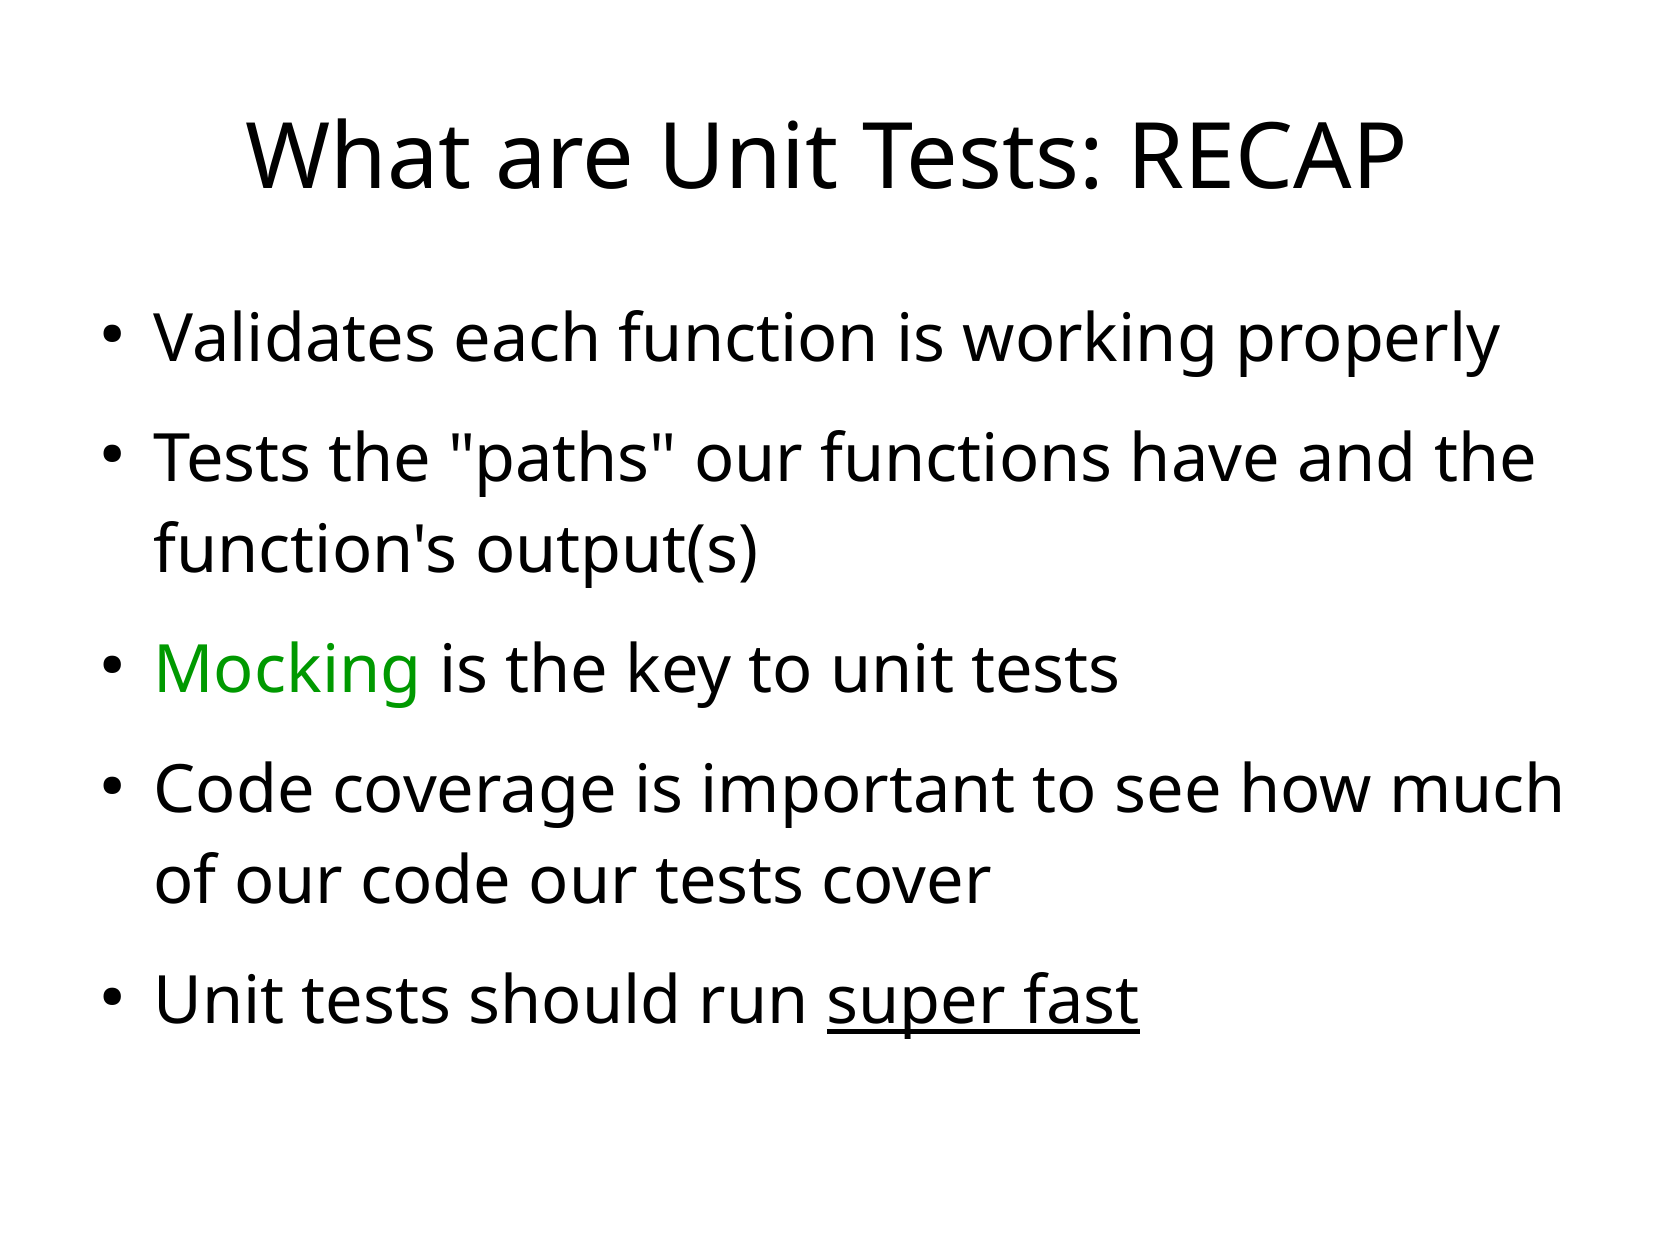

# What are Unit Tests: RECAP
Validates each function is working properly
Tests the "paths" our functions have and the function's output(s)
Mocking is the key to unit tests
Code coverage is important to see how much of our code our tests cover
Unit tests should run super fast